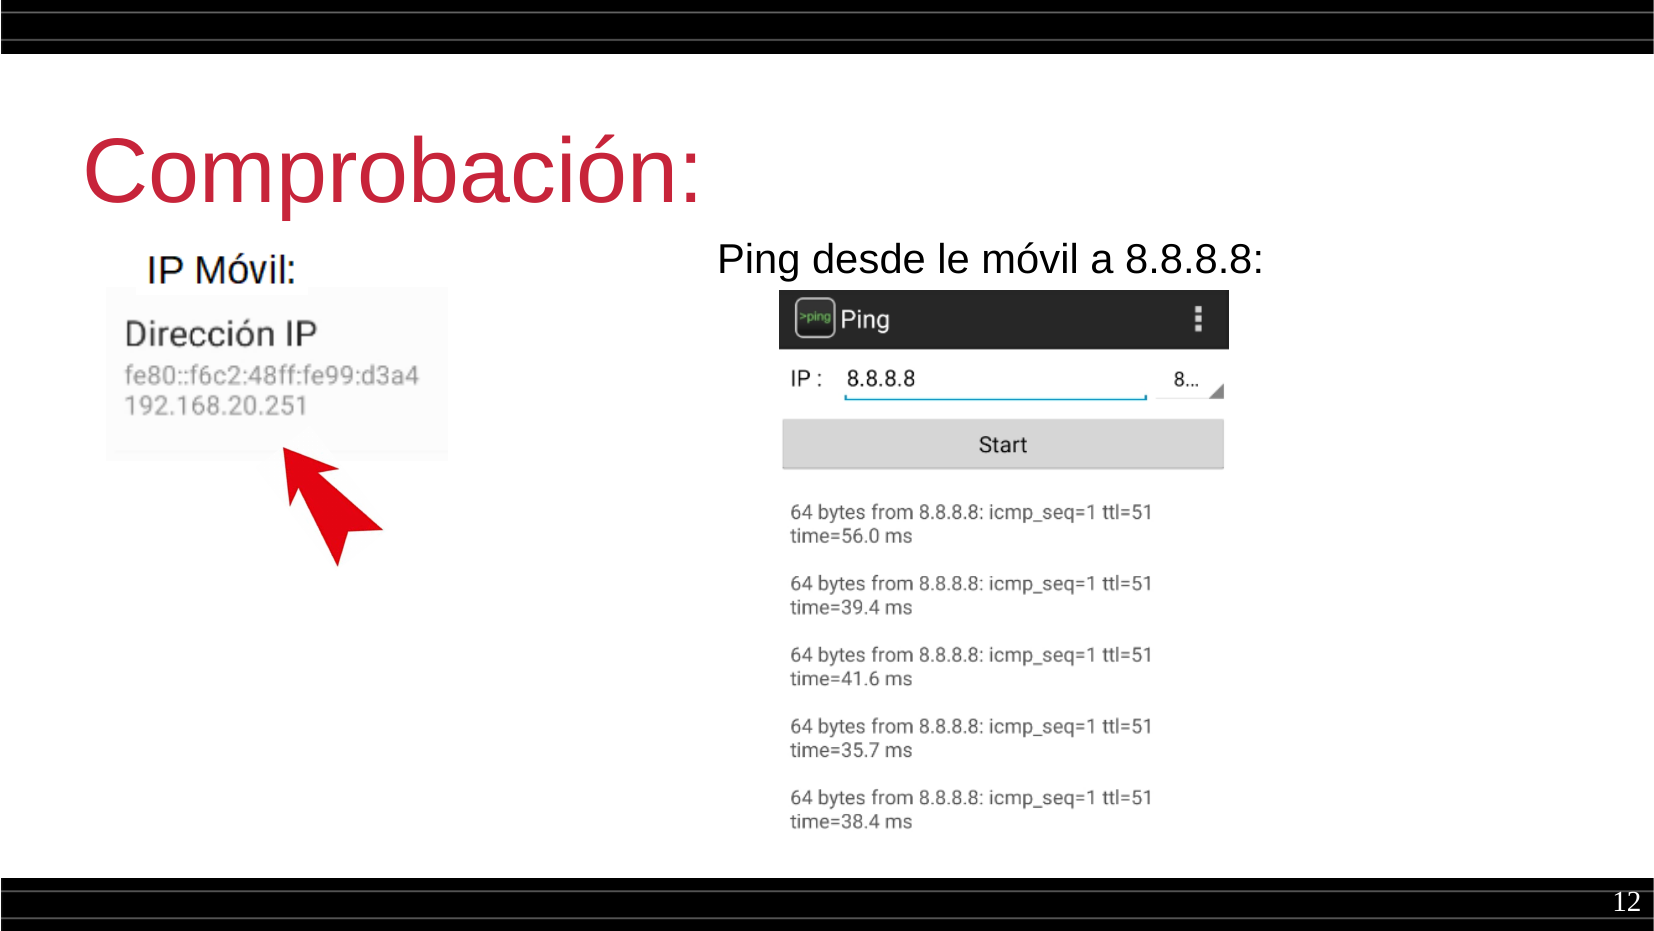

# Comprobación:
 Ping desde le móvil a 8.8.8.8: